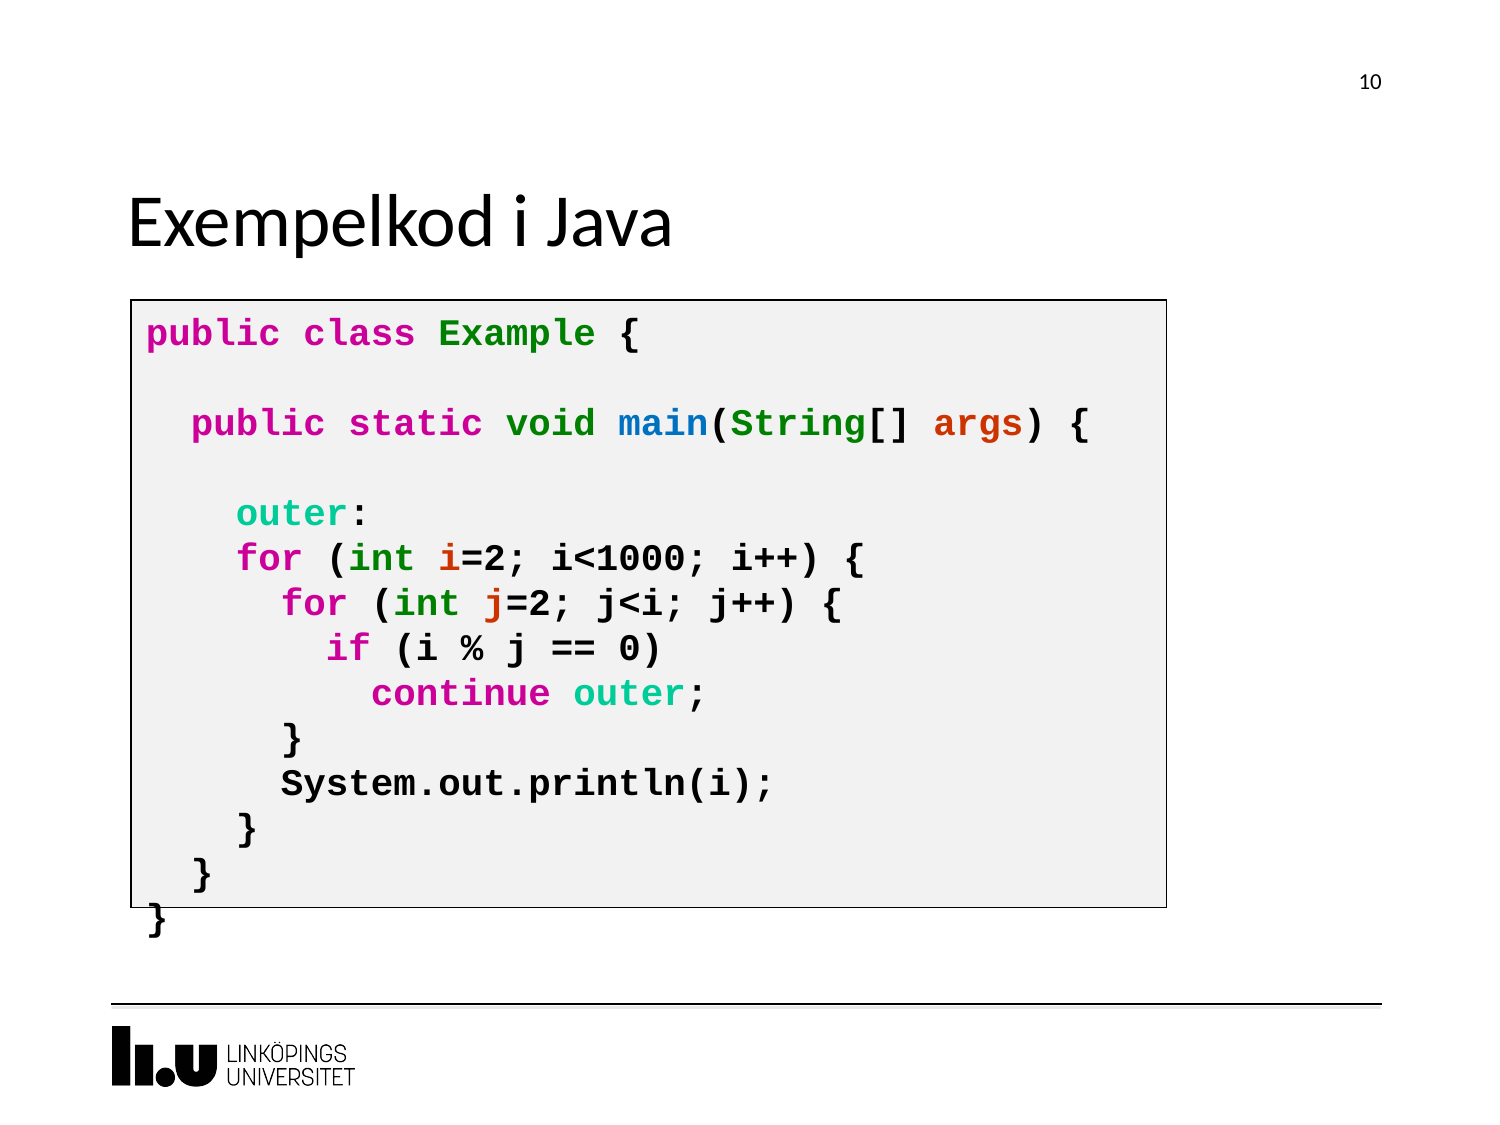

Exempelkod i Java
public class Example {
 public static void main(String[] args) {
 outer:
 for (int i=2; i<1000; i++) {
 for (int j=2; j<i; j++) {
 if (i % j == 0)
 continue outer;
 }
 System.out.println(i);
 }
 }
}